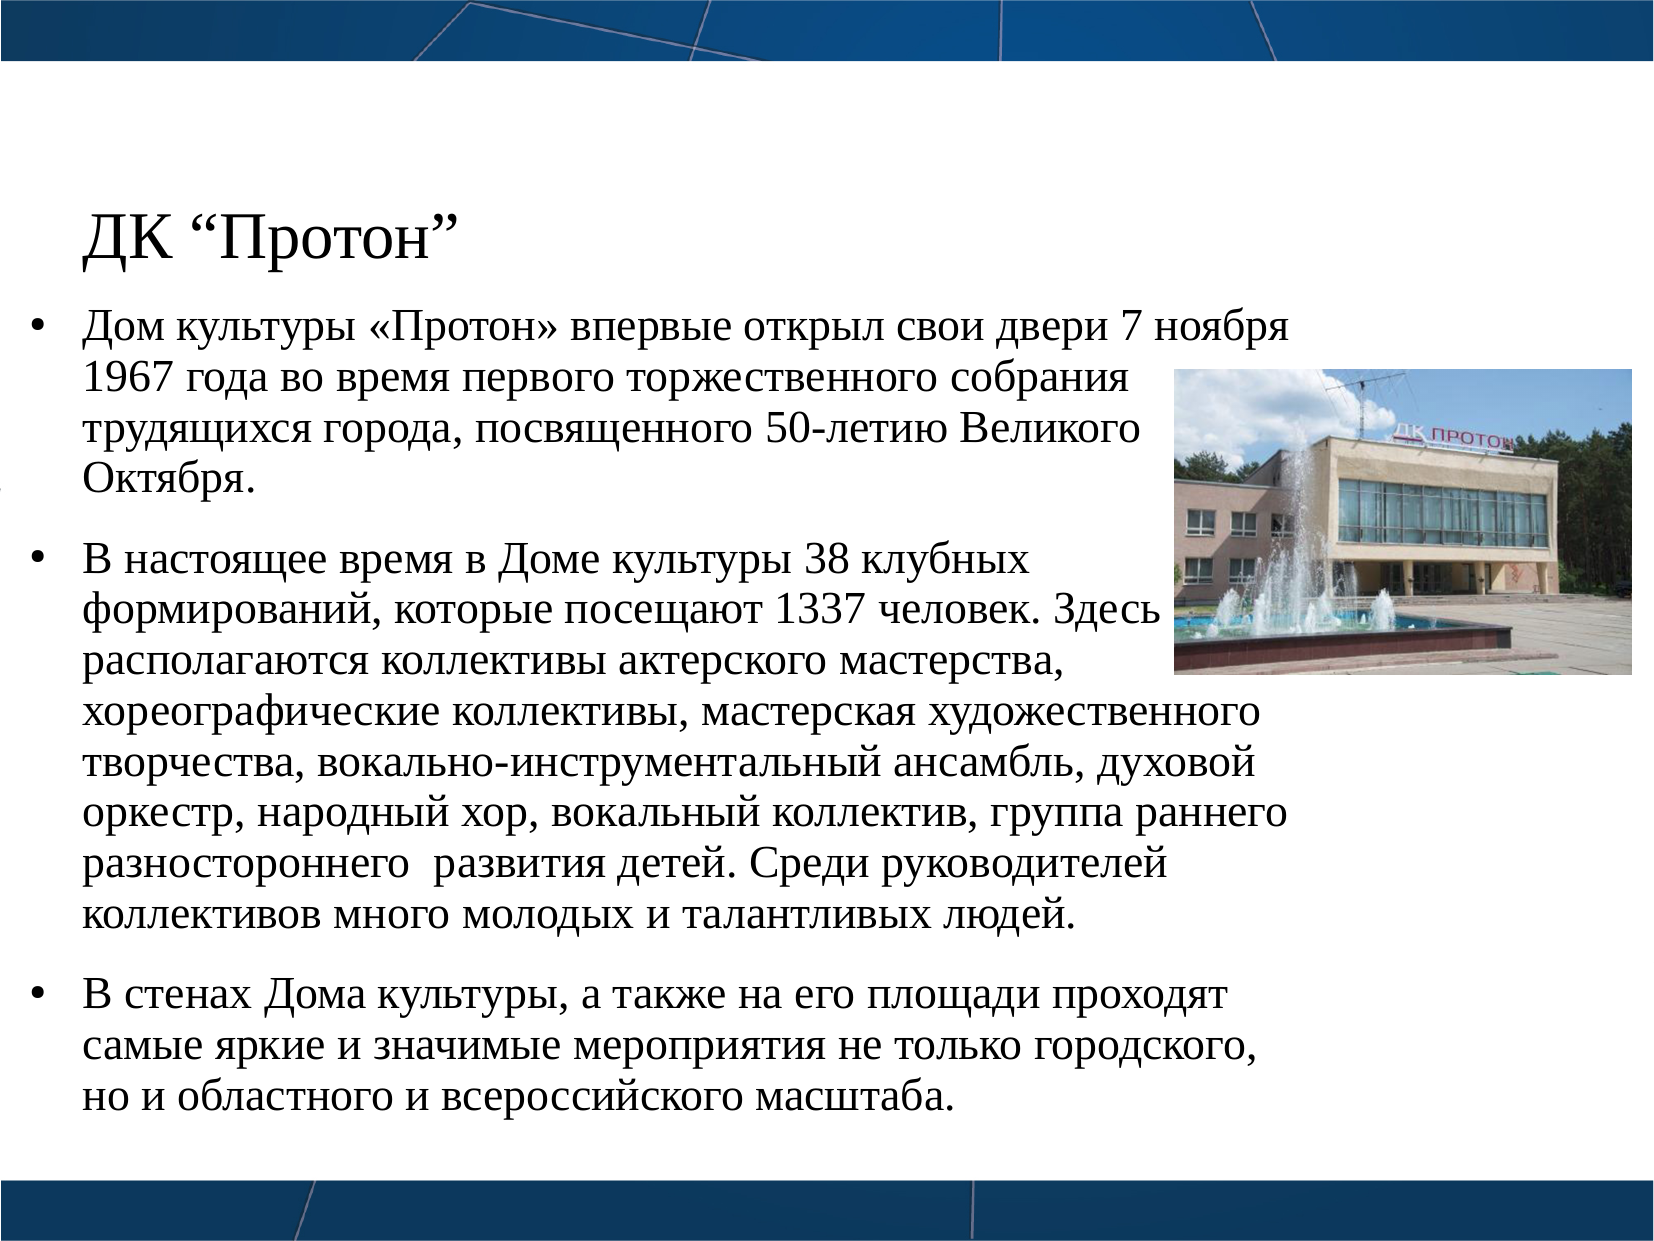

# ДК “Протон”
Дом культуры «Протон» впервые открыл свои двери 7 ноября 1967 года во время первого торжественного собрания трудящихся города, посвященного 50-летию Великого Октября.
В настоящее время в Доме культуры 38 клубных формирований, которые посещают 1337 человек. Здесь располагаются коллективы актерского мастерства, хореографические коллективы, мастерская художественного творчества, вокально-инструментальный ансамбль, духовой оркестр, народный хор, вокальный коллектив, группа раннего разностороннего развития детей. Среди руководителей коллективов много молодых и талантливых людей.
В стенах Дома культуры, а также на его площади проходят самые яркие и значимые мероприятия не только городского, но и областного и всероссийского масштаба.